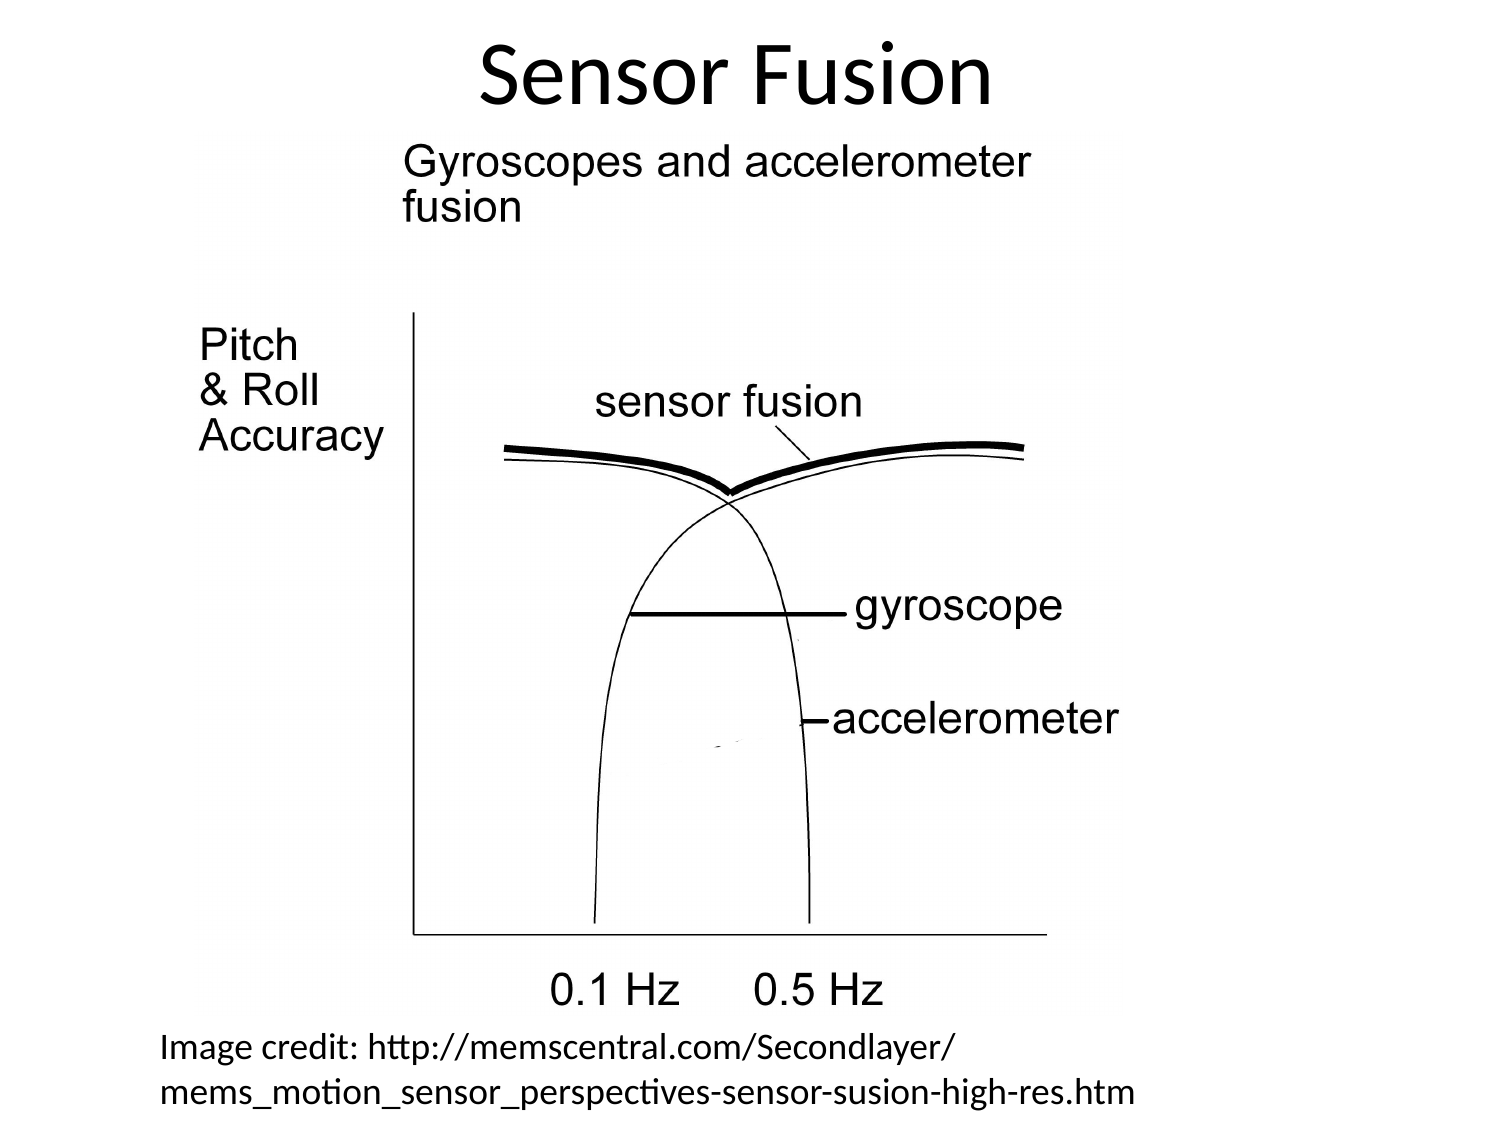

# Sensor Fusion
Image credit: http://memscentral.com/Secondlayer/
mems_motion_sensor_perspectives-sensor-susion-high-res.htm